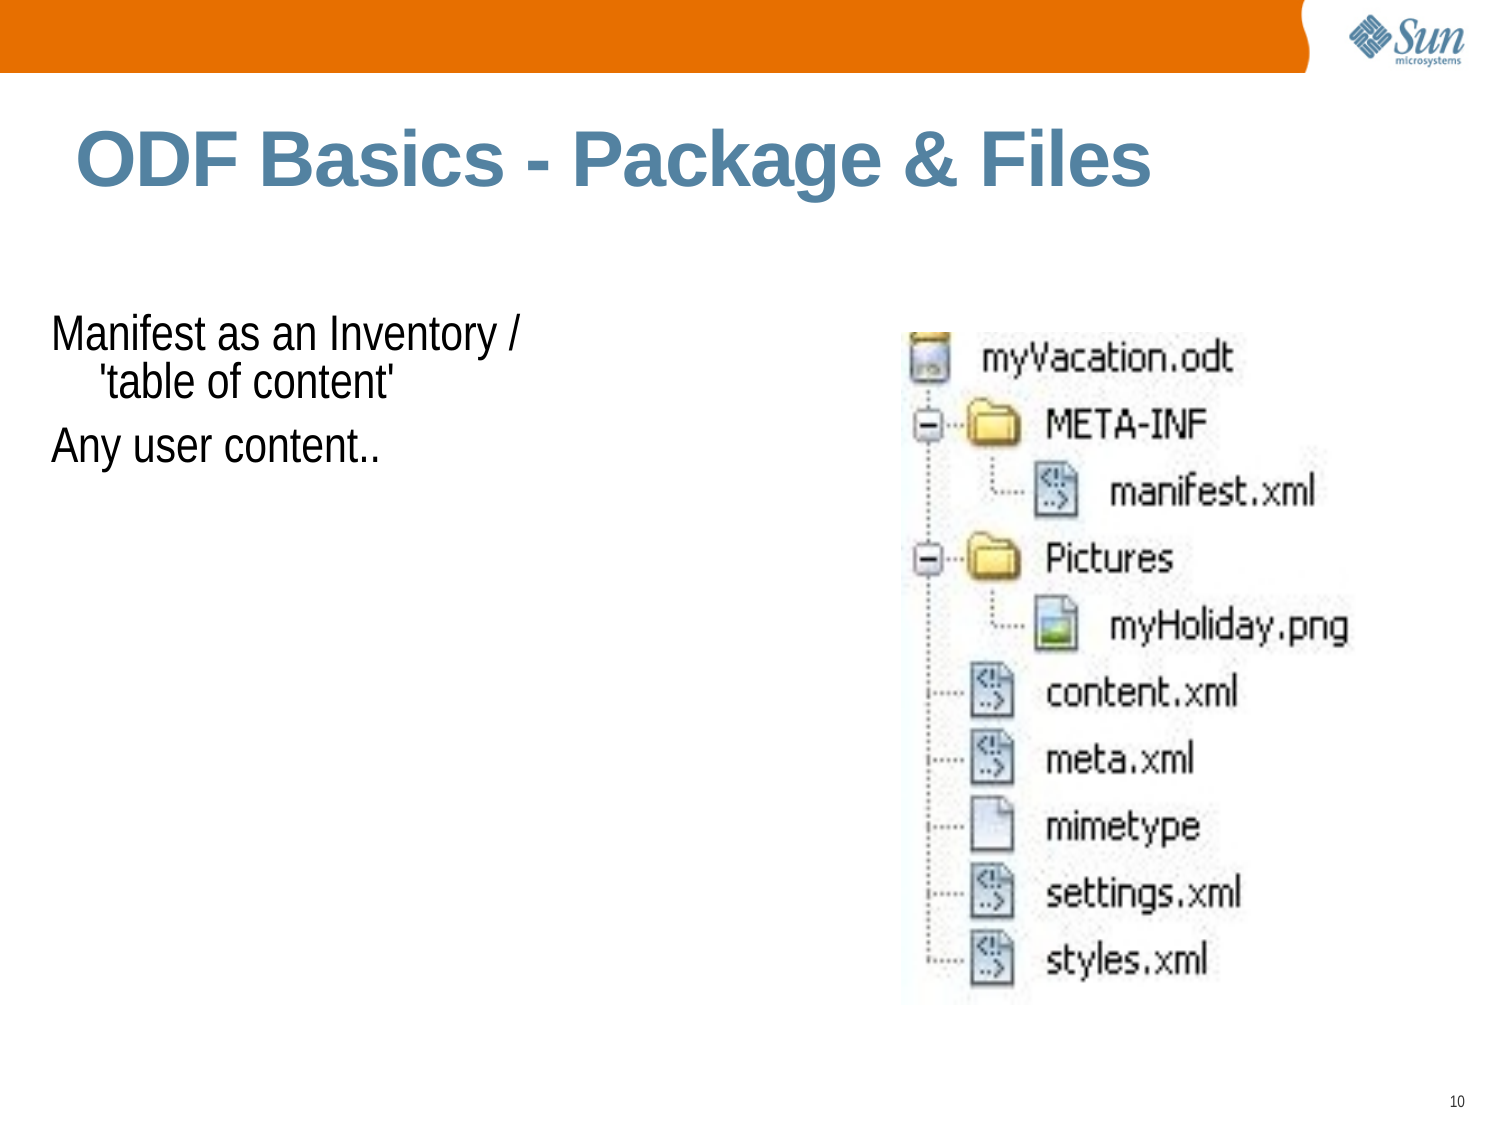

# ODF Basics - Package & Files
Manifest as an Inventory /
'table of content'
Any user content..